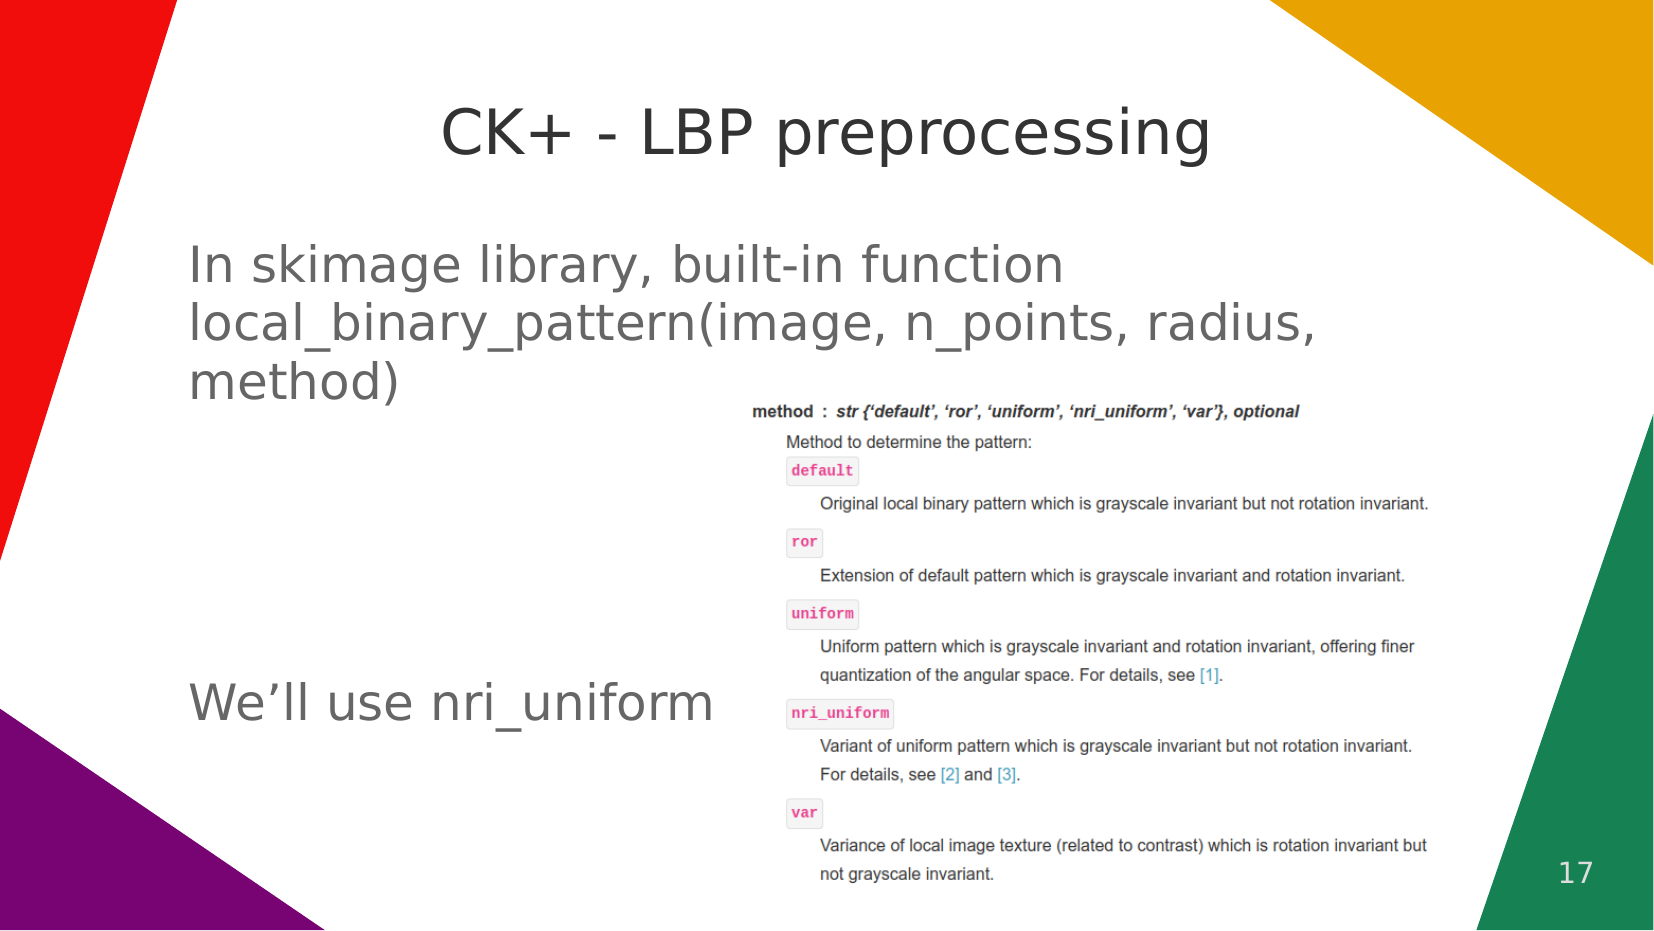

# CK+ - LBP preprocessing
In skimage library, built-in function local_binary_pattern(image, n_points, radius, method)
We’ll use nri_uniform
17